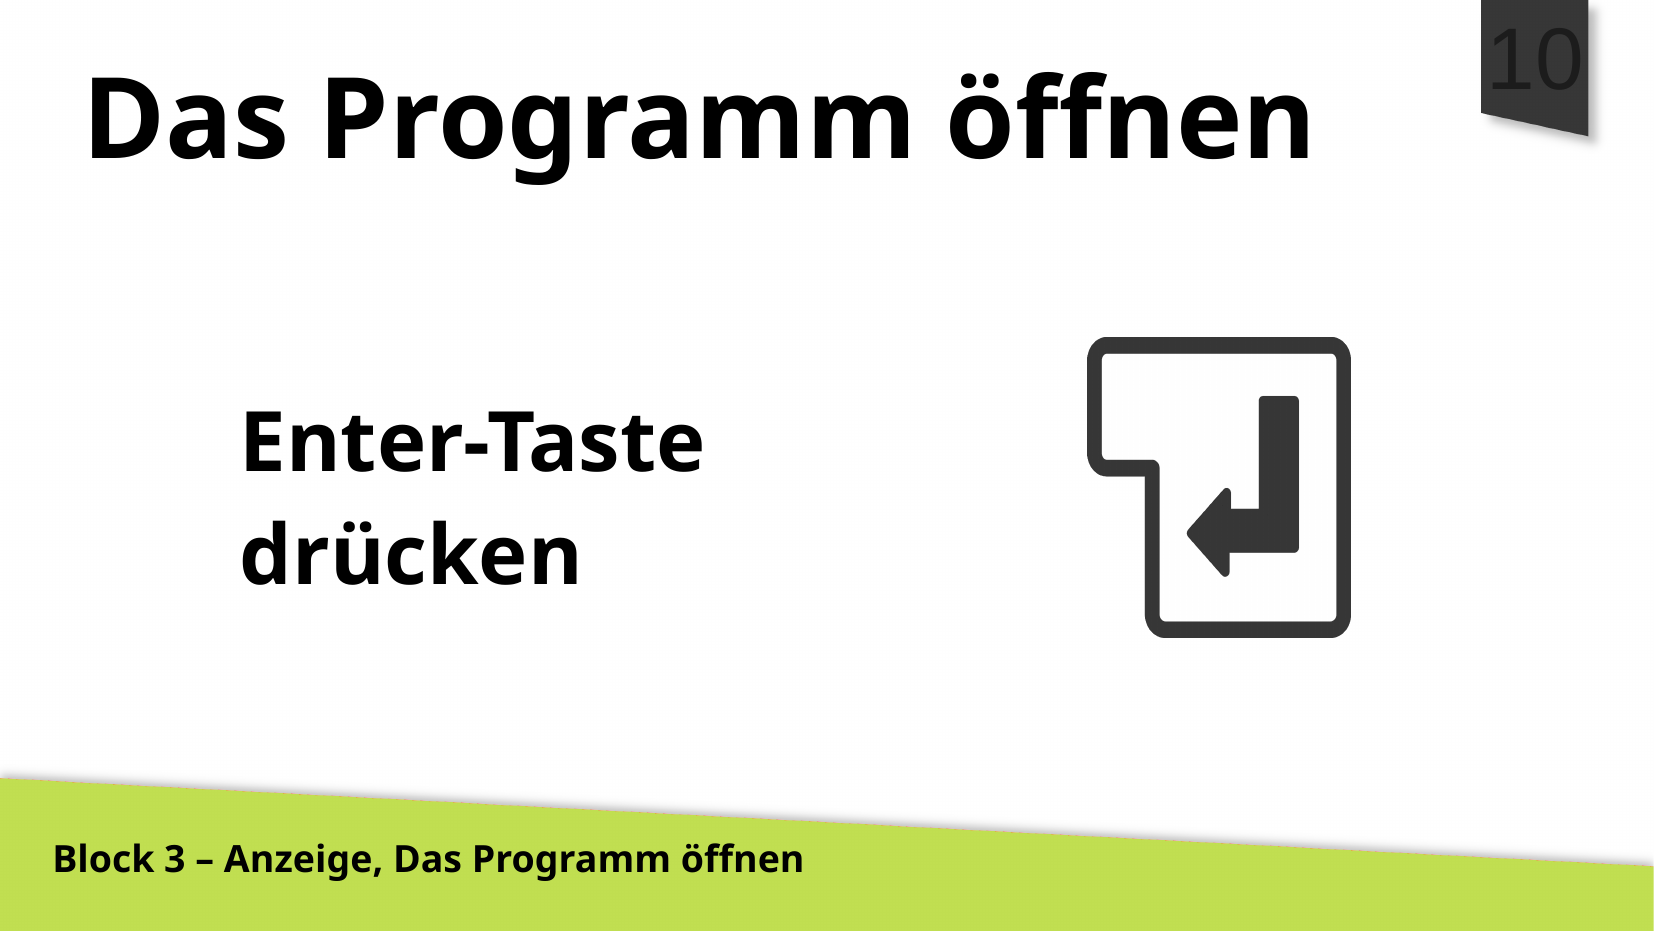

# Das Programm öffnen
Enter-Taste drücken
Block 3 – Anzeige, Das Programm öffnen